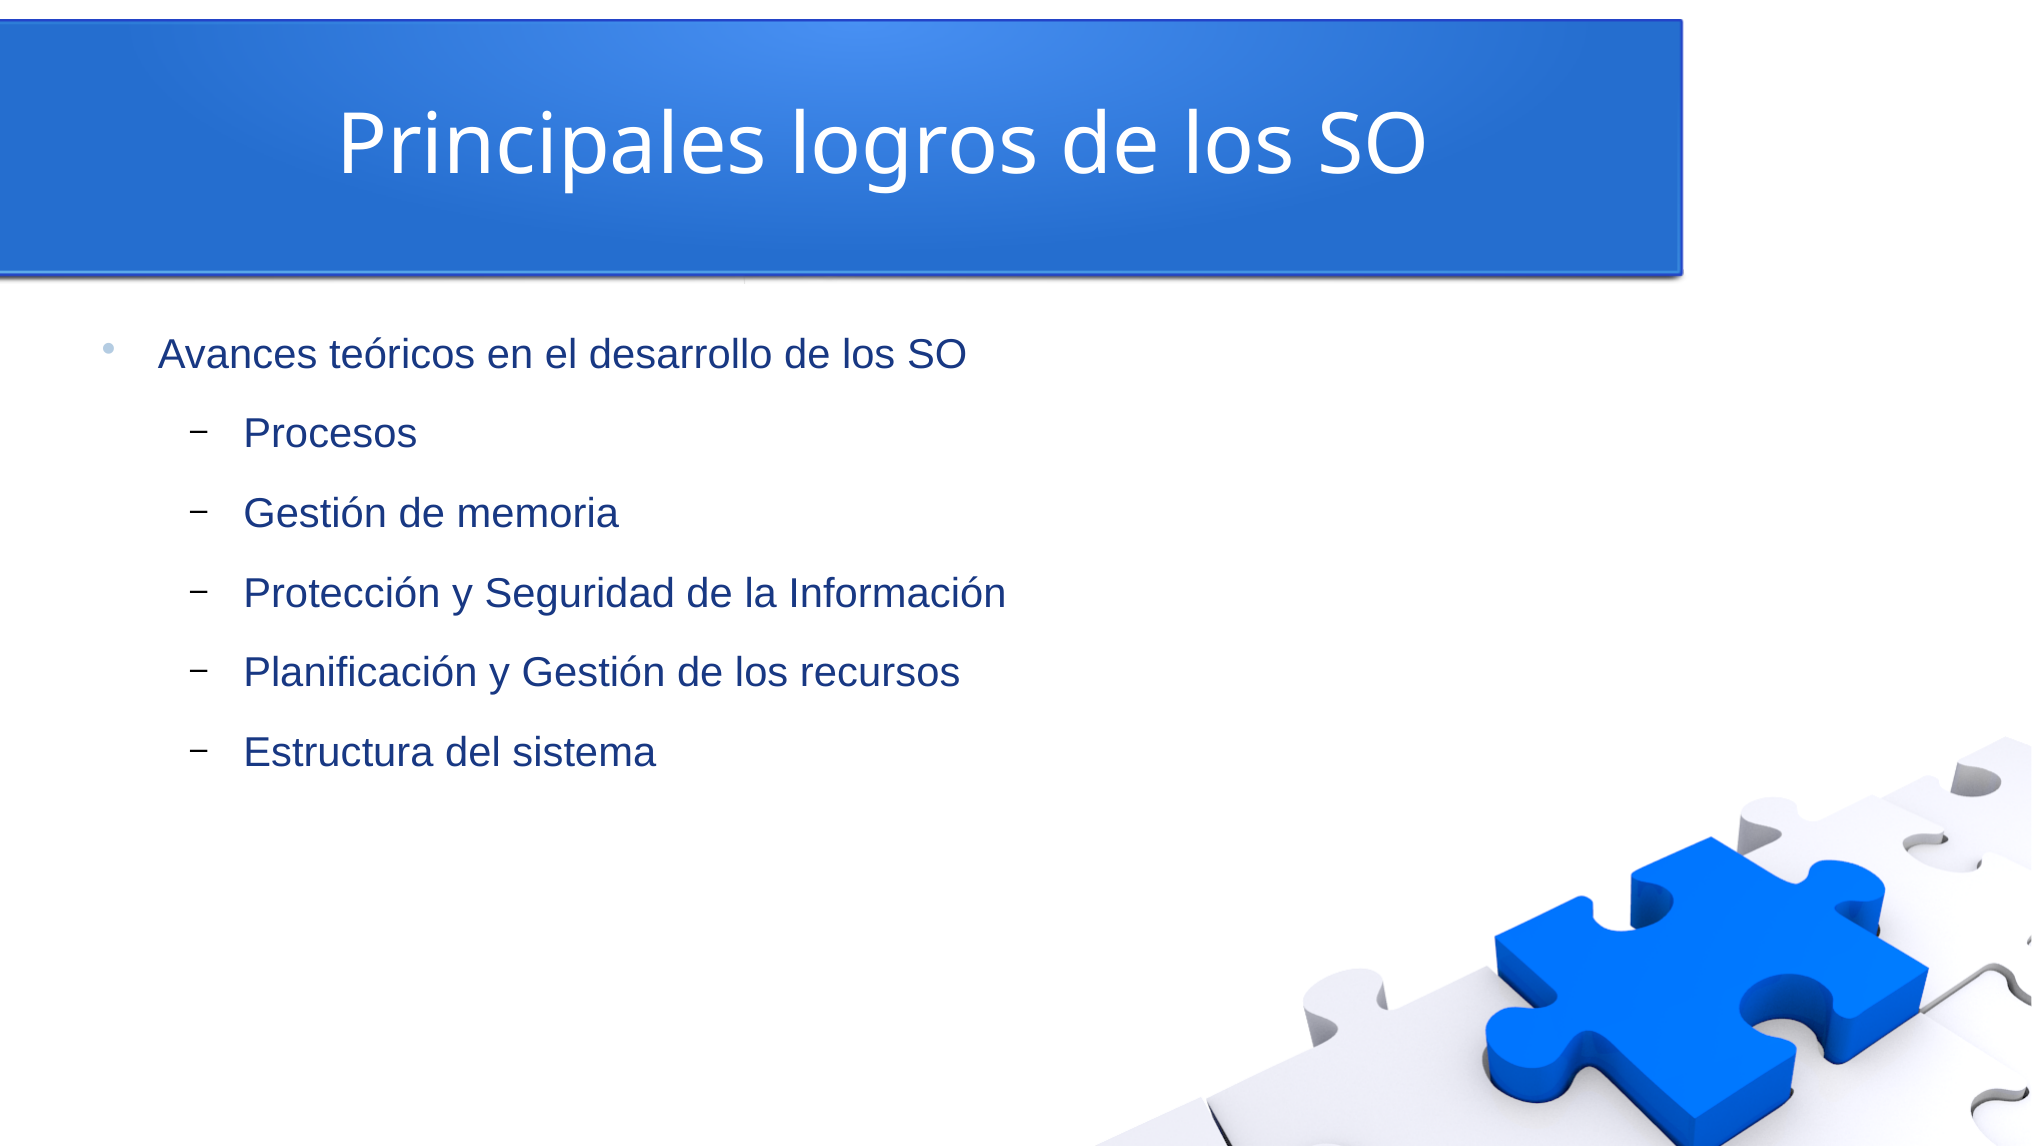

# Principales logros de los SO
Avances teóricos en el desarrollo de los SO
Procesos
Gestión de memoria
Protección y Seguridad de la Información
Planificación y Gestión de los recursos
Estructura del sistema